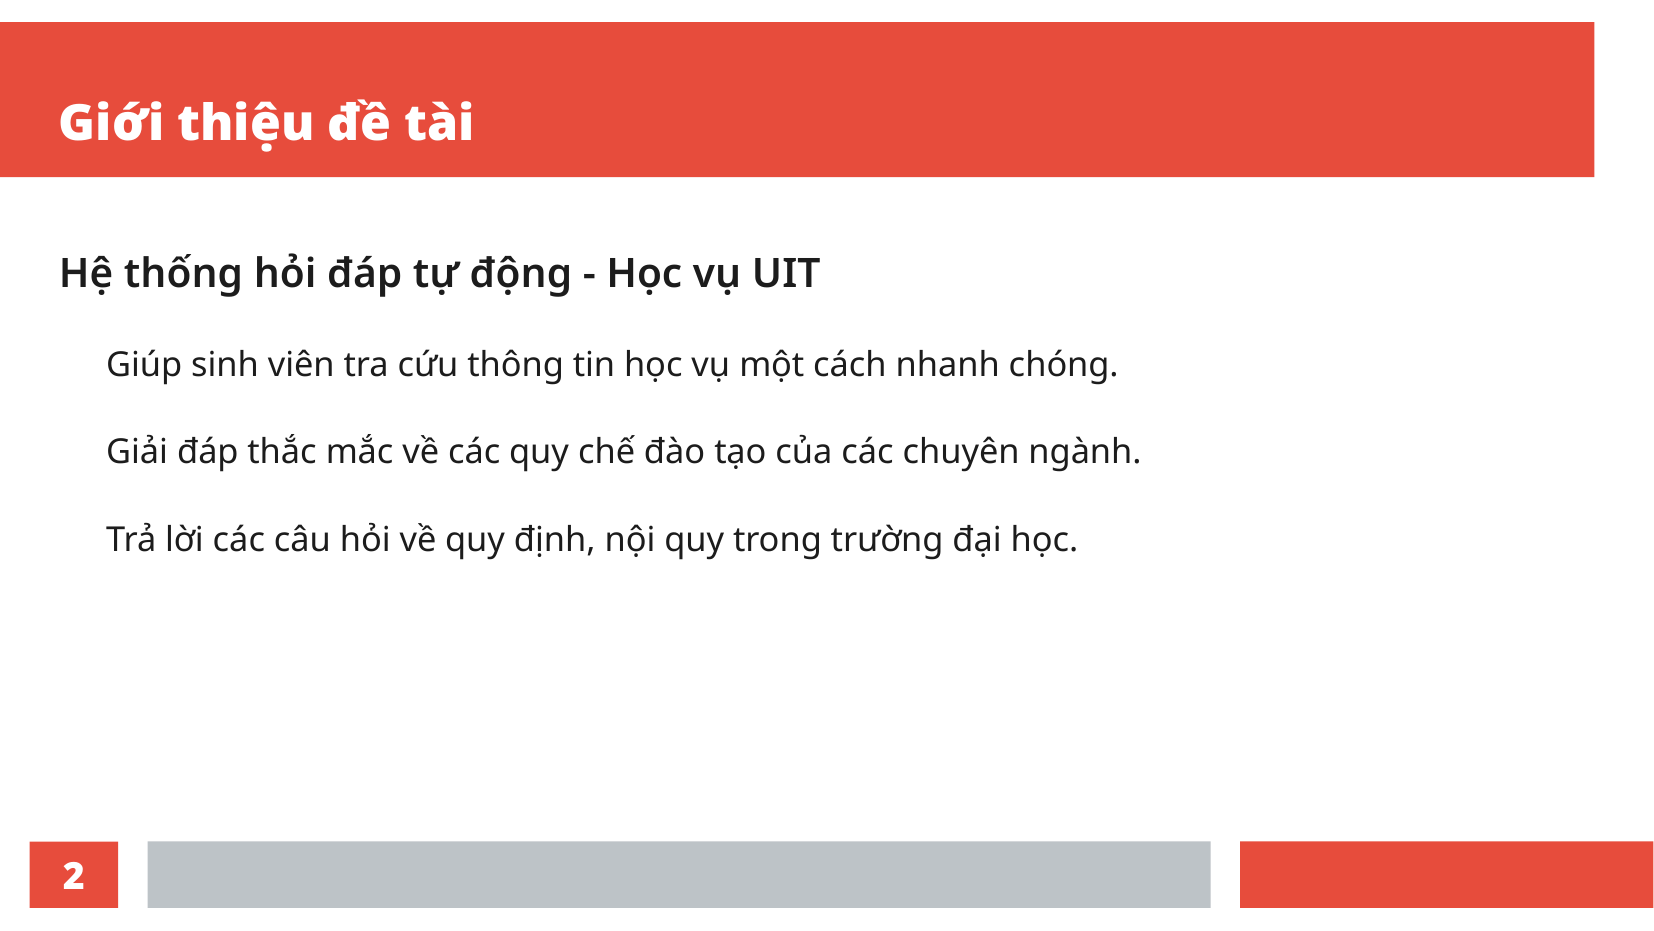

# Giới thiệu đề tài
Hệ thống hỏi đáp tự động - Học vụ UIT
Giúp sinh viên tra cứu thông tin học vụ một cách nhanh chóng.
Giải đáp thắc mắc về các quy chế đào tạo của các chuyên ngành.
Trả lời các câu hỏi về quy định, nội quy trong trường đại học.
2